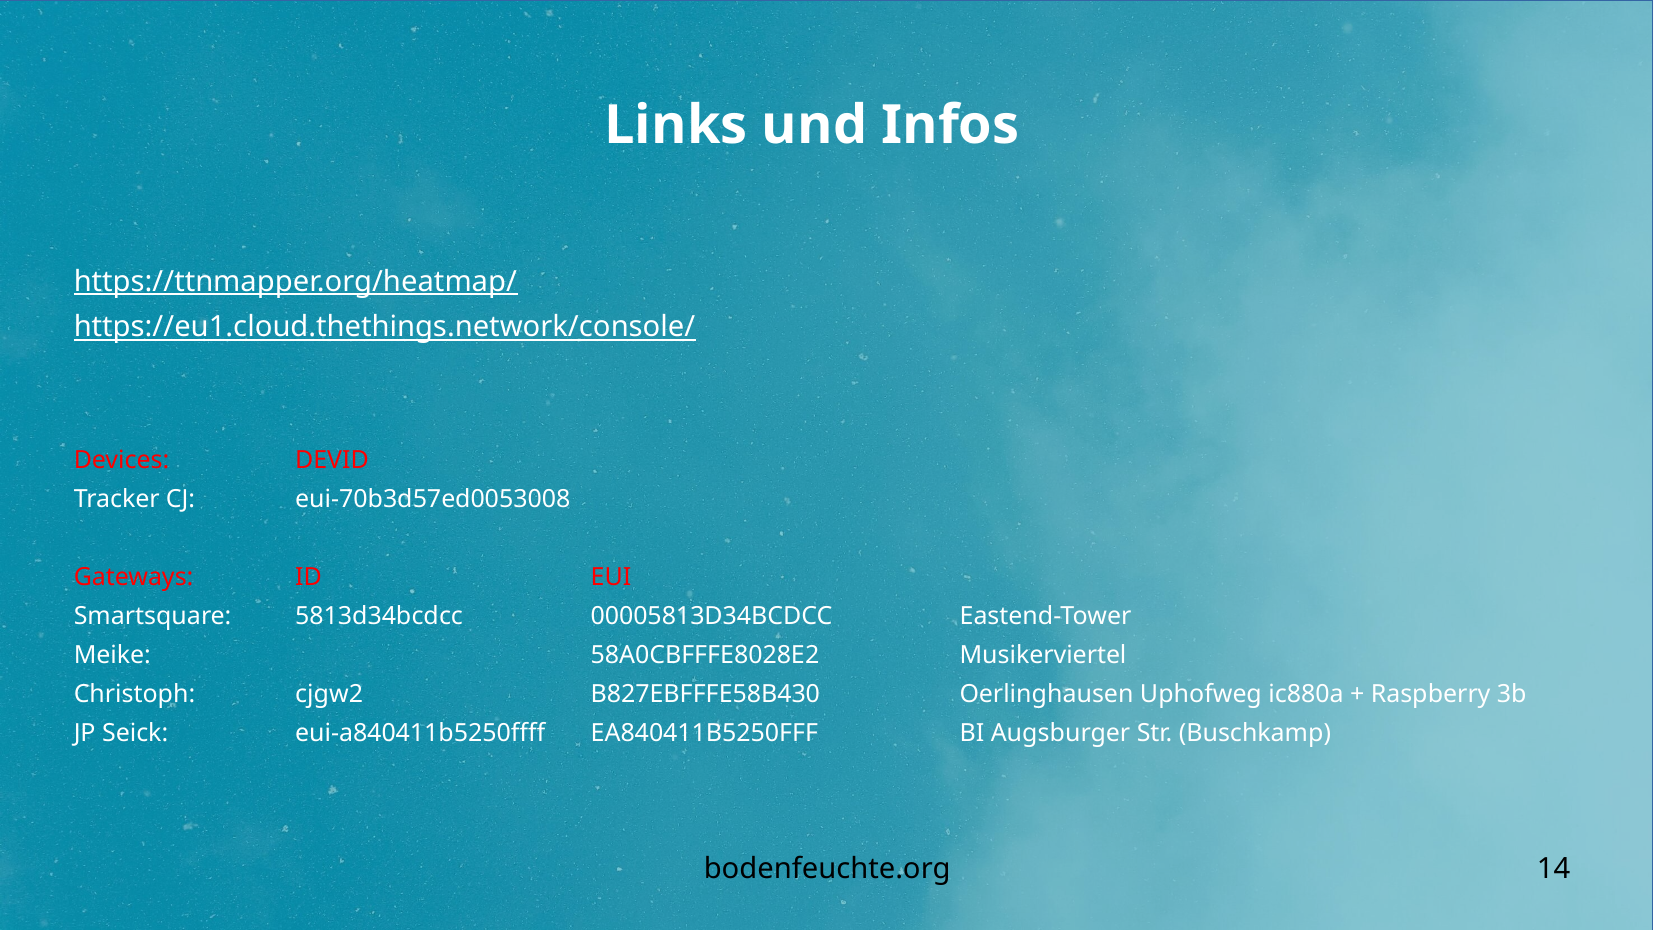

# Links und Infos
https://ttnmapper.org/heatmap/
https://eu1.cloud.thethings.network/console/
Devices:		DEVID
Tracker CJ: 		eui-70b3d57ed0053008
Gateways:		ID				EUI
Smartsquare:	5813d34bcdcc		00005813D34BCDCC		Eastend-Tower
Meike:						58A0CBFFFE8028E2		Musikerviertel
Christoph:		cjgw2				B827EBFFFE58B430		Oerlinghausen Uphofweg ic880a + Raspberry 3b
JP Seick:		eui-a840411b5250ffff	EA840411B5250FFF		BI Augsburger Str. (Buschkamp)
bodenfeuchte.org
14